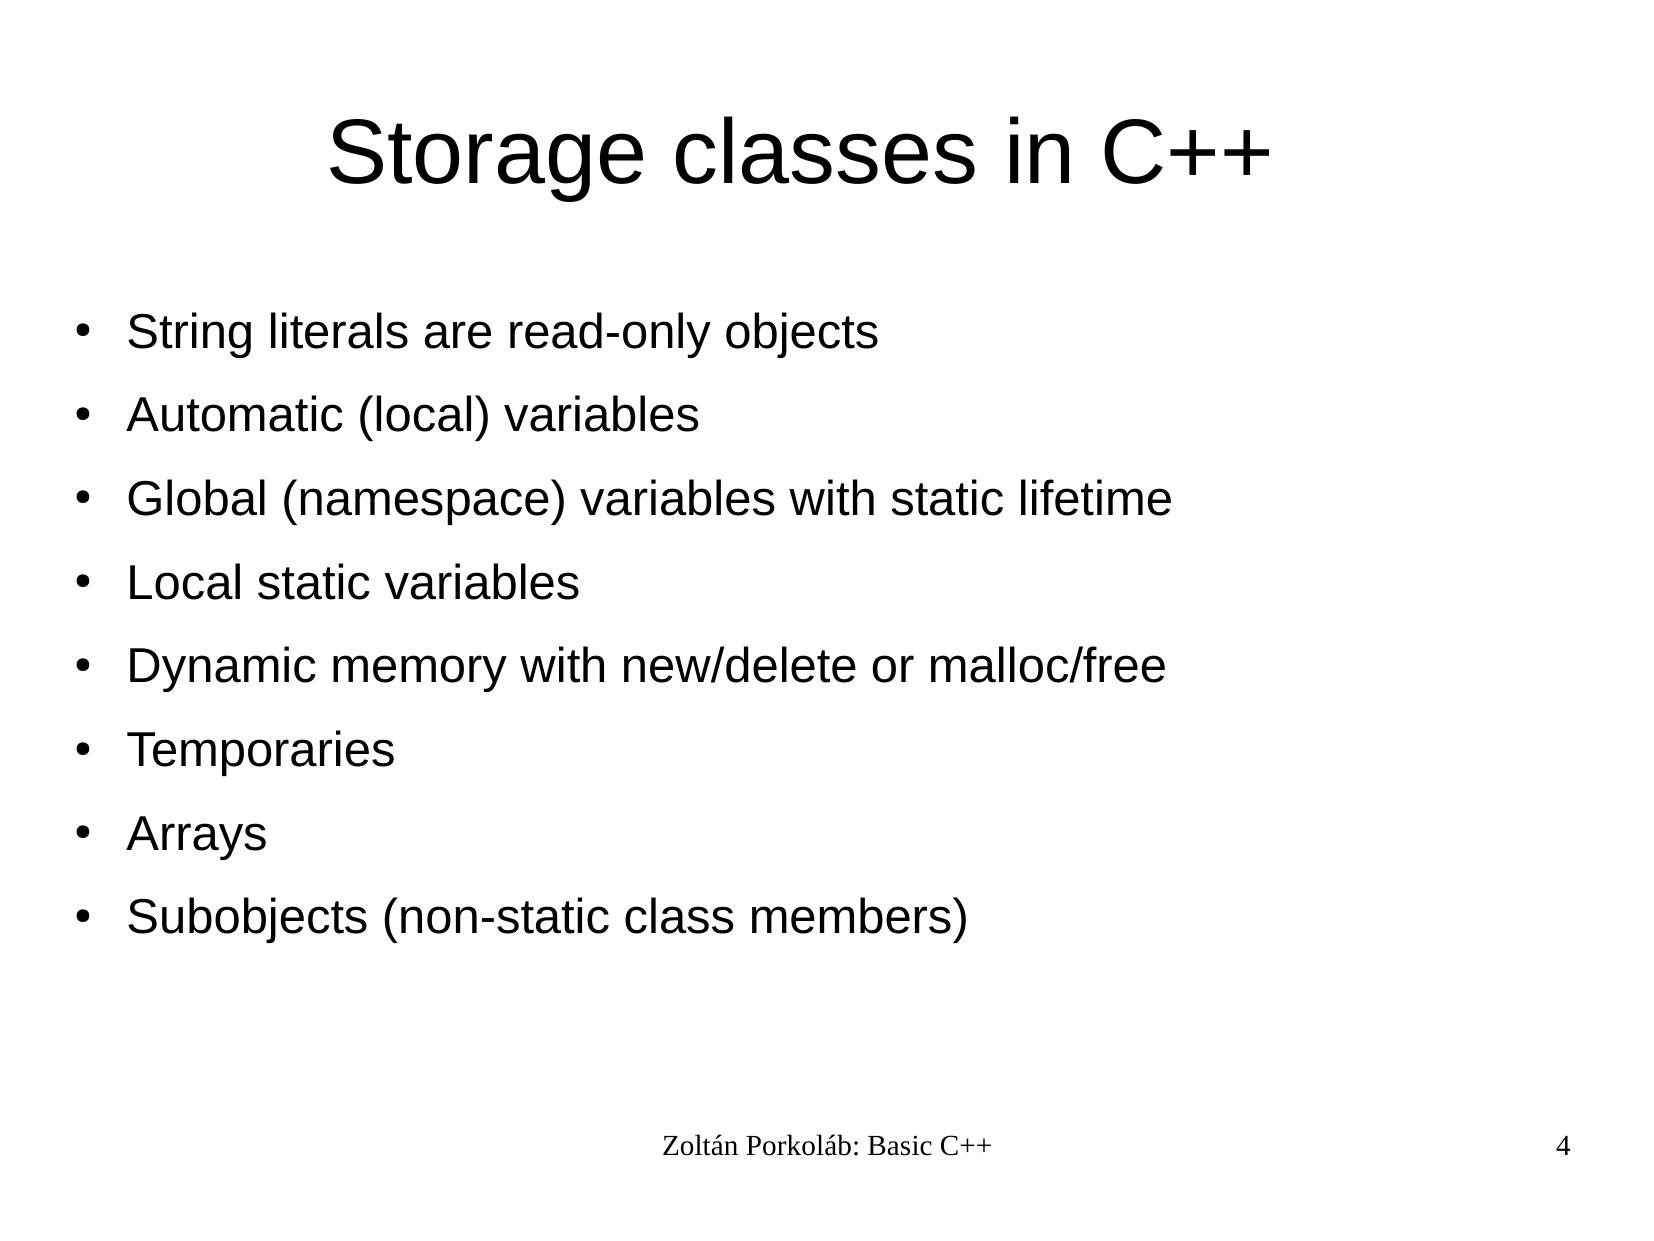

# Storage classes in C++
String literals are read-only objects
Automatic (local) variables
Global (namespace) variables with static lifetime
Local static variables
Dynamic memory with new/delete or malloc/free
Temporaries
Arrays
Subobjects (non-static class members)
Zoltán Porkoláb: Basic C++
4